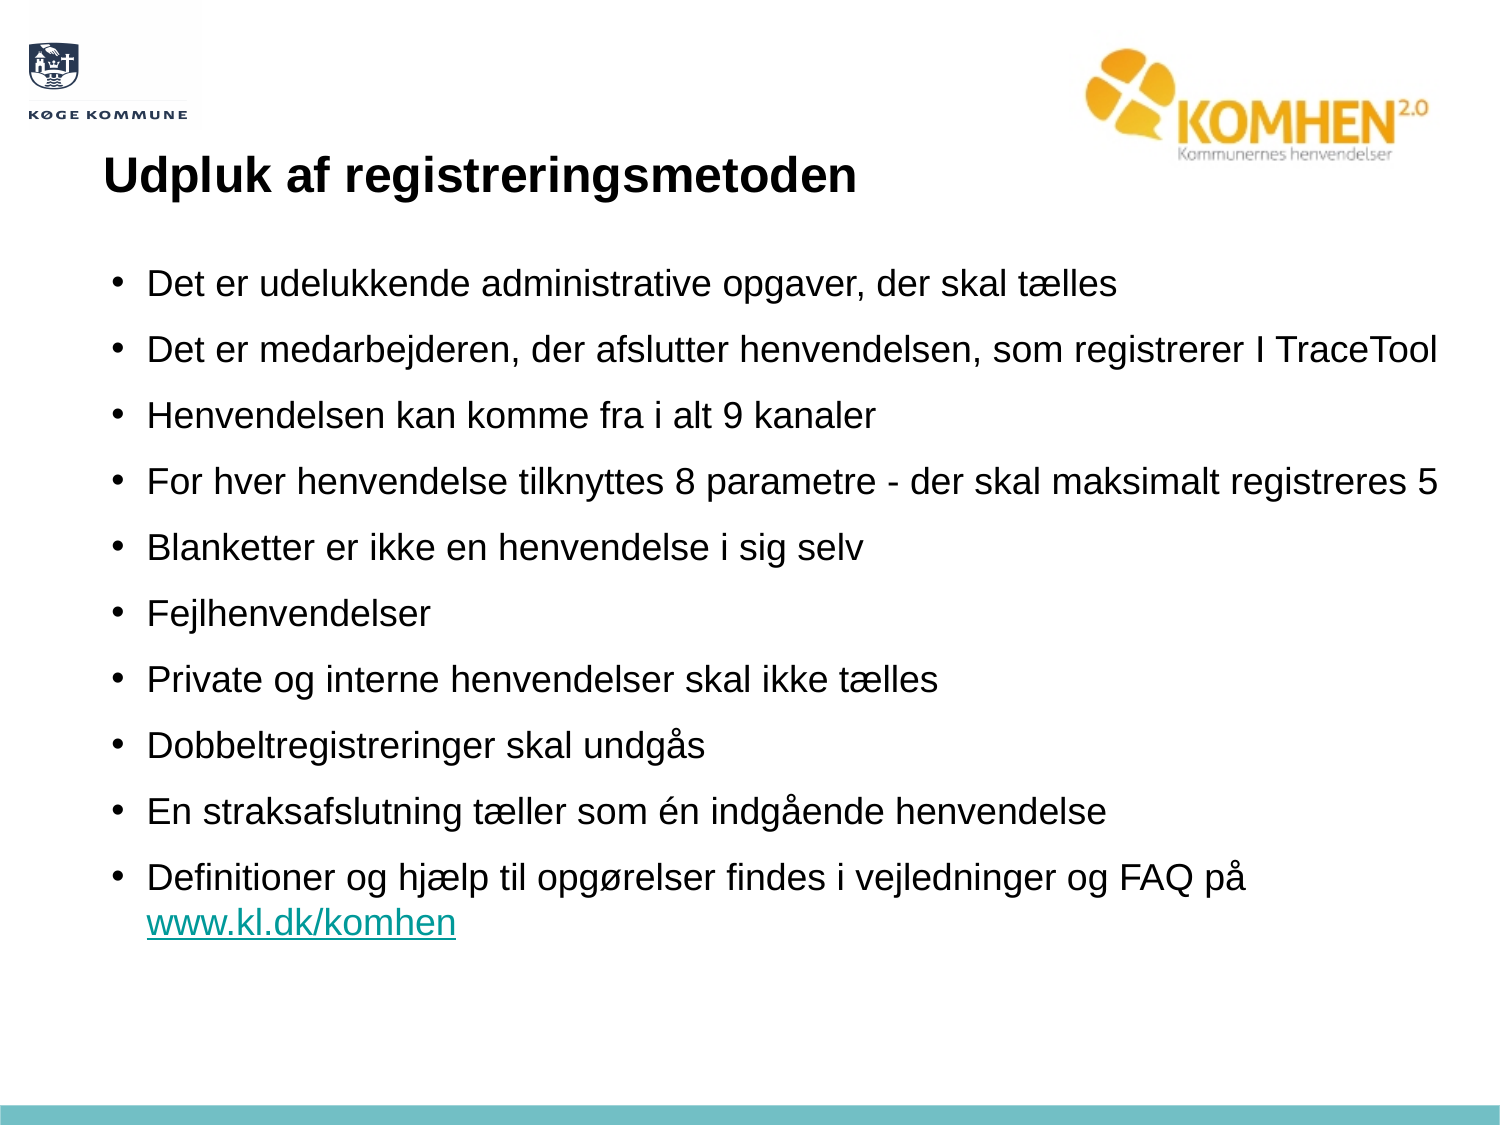

Udpluk af registreringsmetoden
Det er udelukkende administrative opgaver, der skal tælles
Det er medarbejderen, der afslutter henvendelsen, som registrerer I TraceTool
Henvendelsen kan komme fra i alt 9 kanaler
For hver henvendelse tilknyttes 8 parametre - der skal maksimalt registreres 5
Blanketter er ikke en henvendelse i sig selv
Fejlhenvendelser
Private og interne henvendelser skal ikke tælles
Dobbeltregistreringer skal undgås
En straksafslutning tæller som én indgående henvendelse
Definitioner og hjælp til opgørelser findes i vejledninger og FAQ på www.kl.dk/komhen